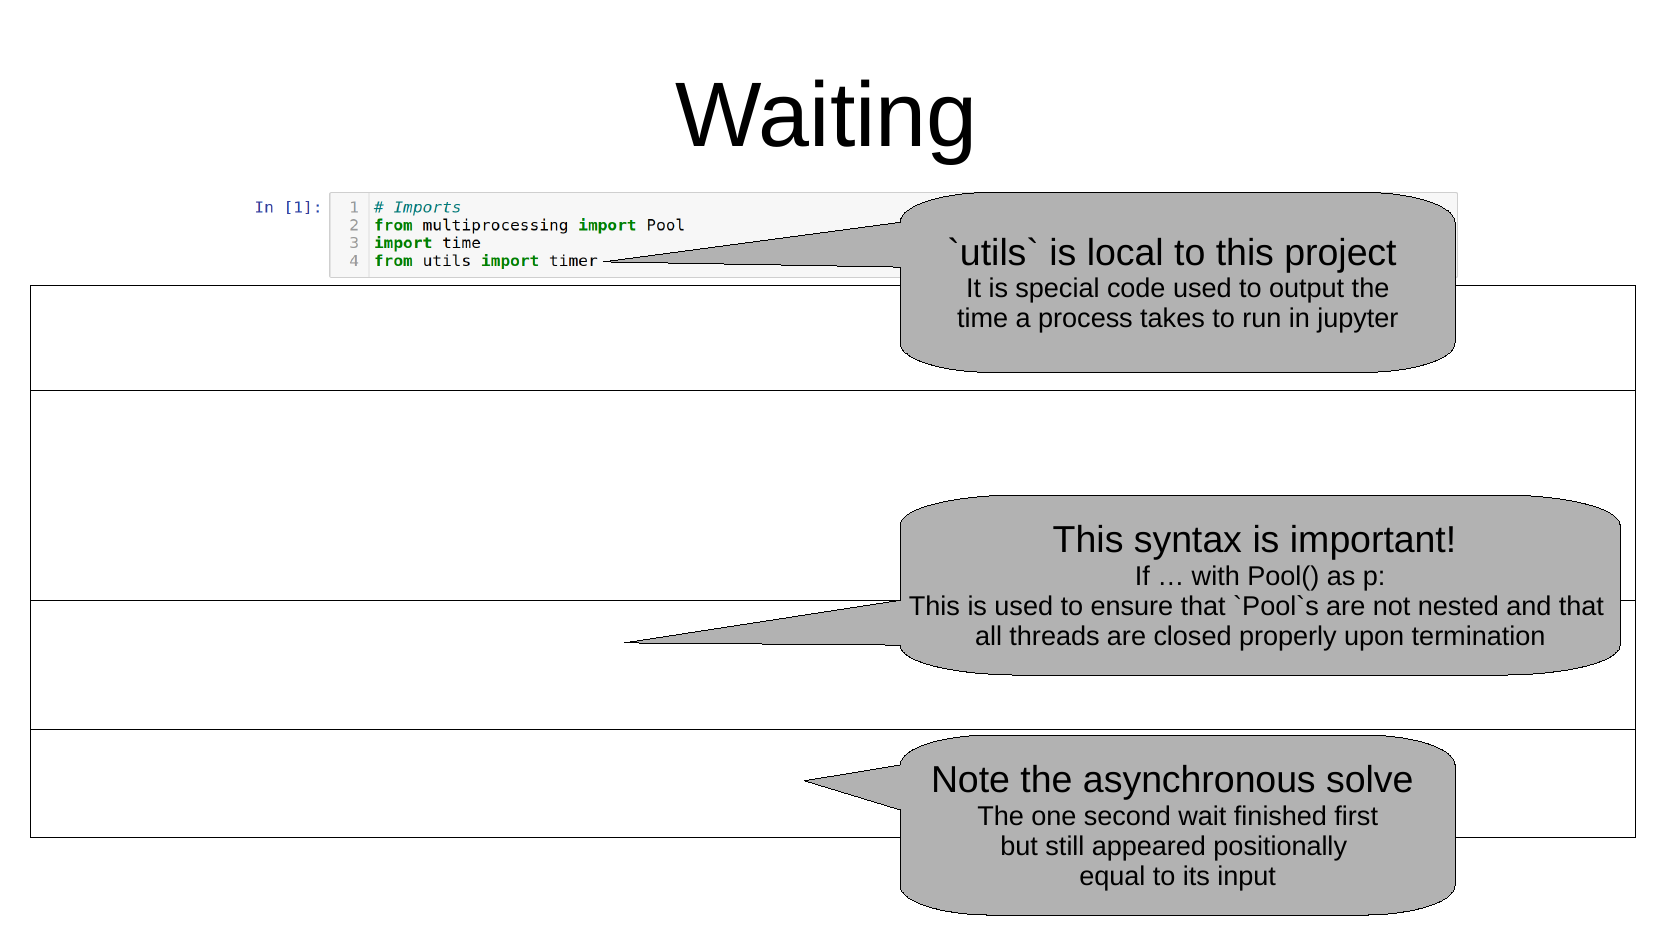

# Waiting
`utils` is local to this project
It is special code used to output the
time a process takes to run in jupyter
This syntax is important!
If … with Pool() as p:
This is used to ensure that `Pool`s are not nested and that
all threads are closed properly upon termination
Note the asynchronous solve
The one second wait finished first
but still appeared positionally
equal to its input